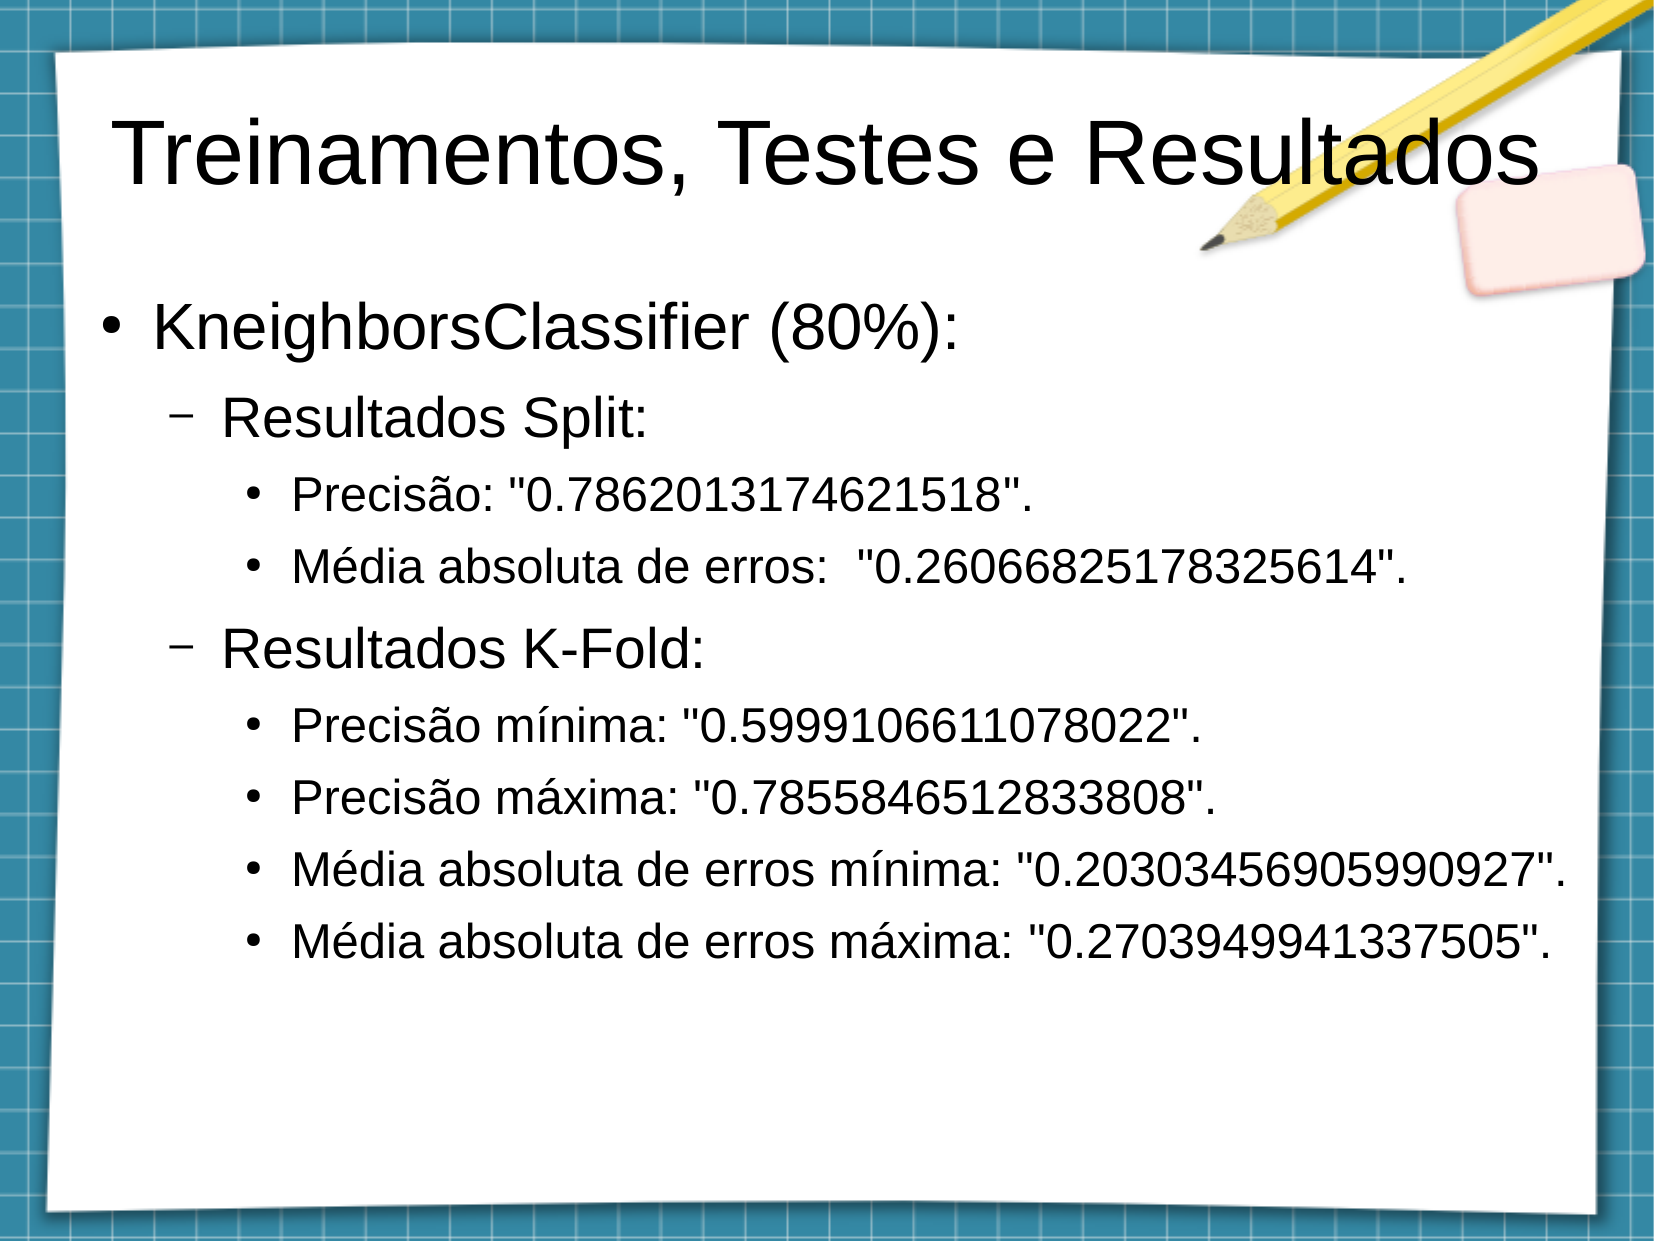

# Treinamentos, Testes e Resultados
KneighborsClassifier (80%):
Resultados Split:
Precisão: "0.7862013174621518".
Média absoluta de erros: "0.26066825178325614".
Resultados K-Fold:
Precisão mínima: "0.5999106611078022".
Precisão máxima: "0.7855846512833808".
Média absoluta de erros mínima: "0.20303456905990927".
Média absoluta de erros máxima: "0.2703949941337505".